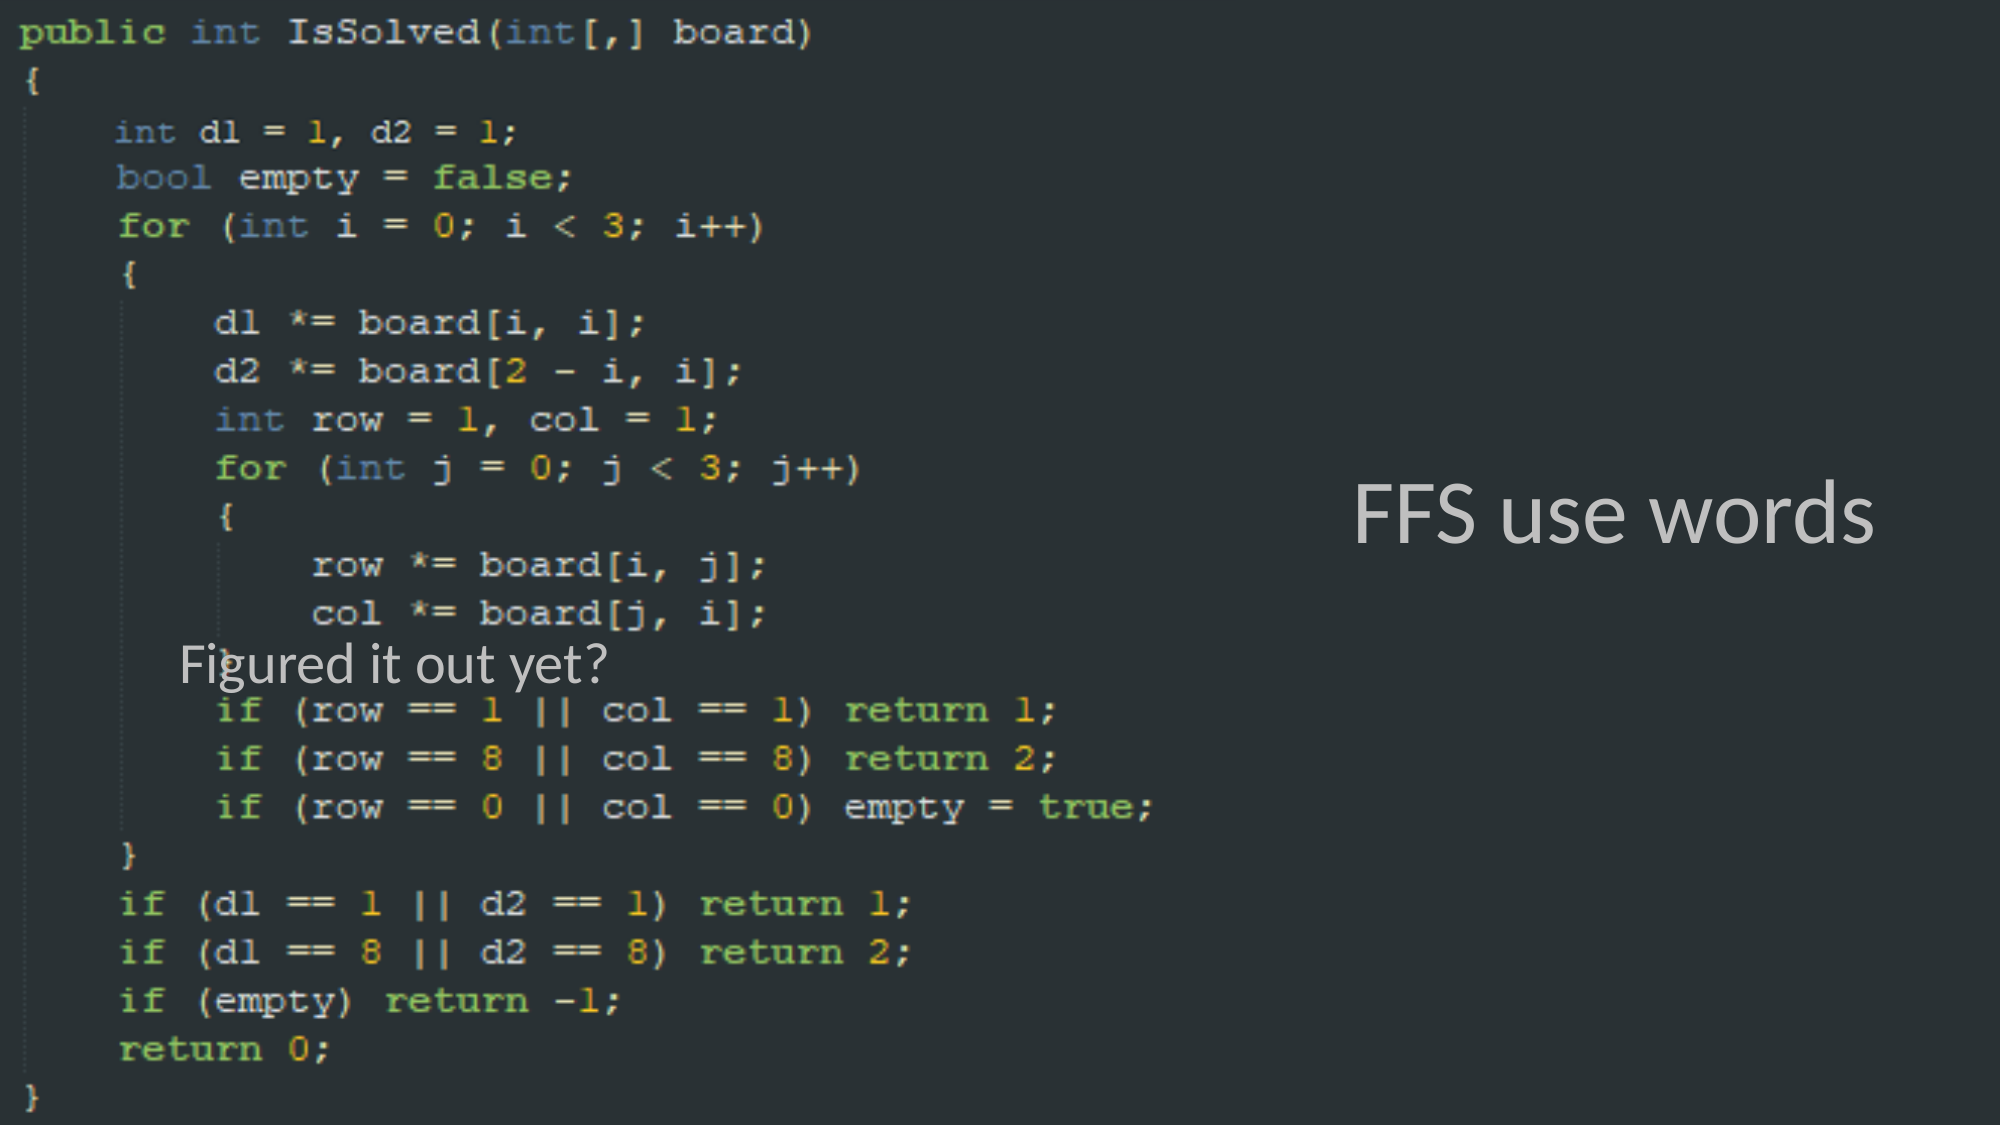

FFS use words
Figured it out yet?